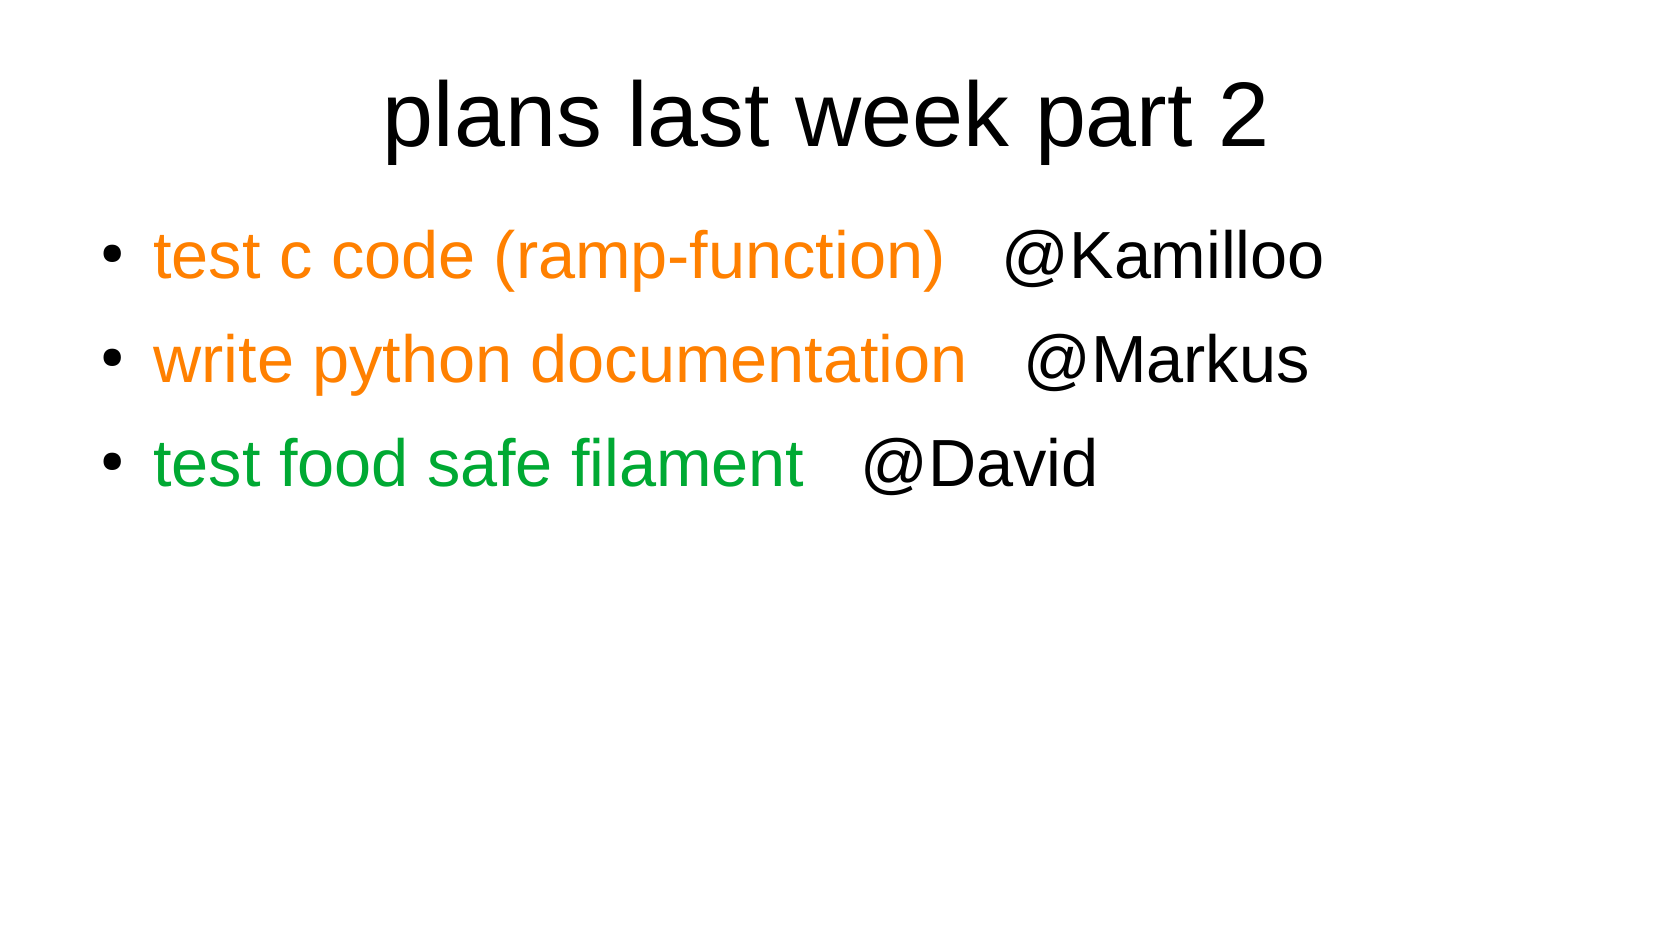

# plans last week part 2
test c code (ramp-function) @Kamilloo
write python documentation @Markus
test food safe filament @David